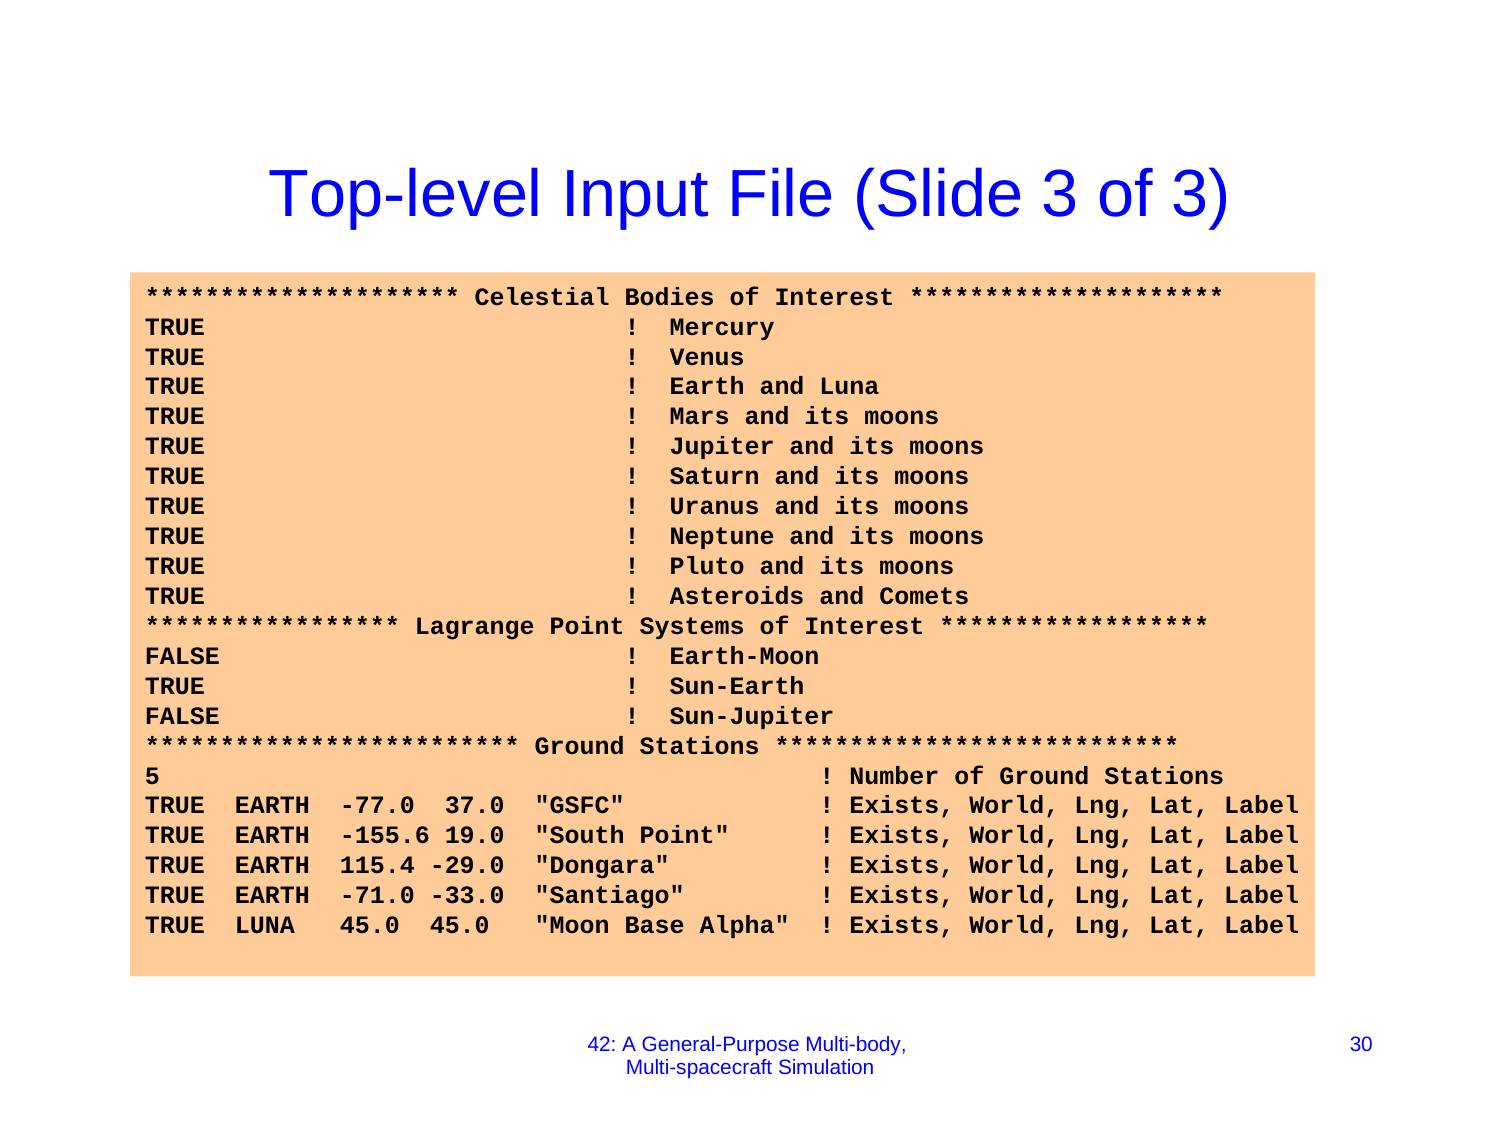

# Top-level Input File (Slide 3 of 3)
********************* Celestial Bodies of Interest *********************
TRUE ! Mercury
TRUE ! Venus
TRUE ! Earth and Luna
TRUE ! Mars and its moons
TRUE ! Jupiter and its moons
TRUE ! Saturn and its moons
TRUE ! Uranus and its moons
TRUE ! Neptune and its moons
TRUE ! Pluto and its moons
TRUE ! Asteroids and Comets
***************** Lagrange Point Systems of Interest ******************
FALSE ! Earth-Moon
TRUE ! Sun-Earth
FALSE ! Sun-Jupiter
************************* Ground Stations ***************************
5 ! Number of Ground Stations
TRUE EARTH -77.0 37.0 "GSFC" ! Exists, World, Lng, Lat, Label
TRUE EARTH -155.6 19.0 "South Point" ! Exists, World, Lng, Lat, Label
TRUE EARTH 115.4 -29.0 "Dongara" ! Exists, World, Lng, Lat, Label
TRUE EARTH -71.0 -33.0 "Santiago" ! Exists, World, Lng, Lat, Label
TRUE LUNA 45.0 45.0 "Moon Base Alpha" ! Exists, World, Lng, Lat, Label
42: The Mostly Harmless Simulation
30